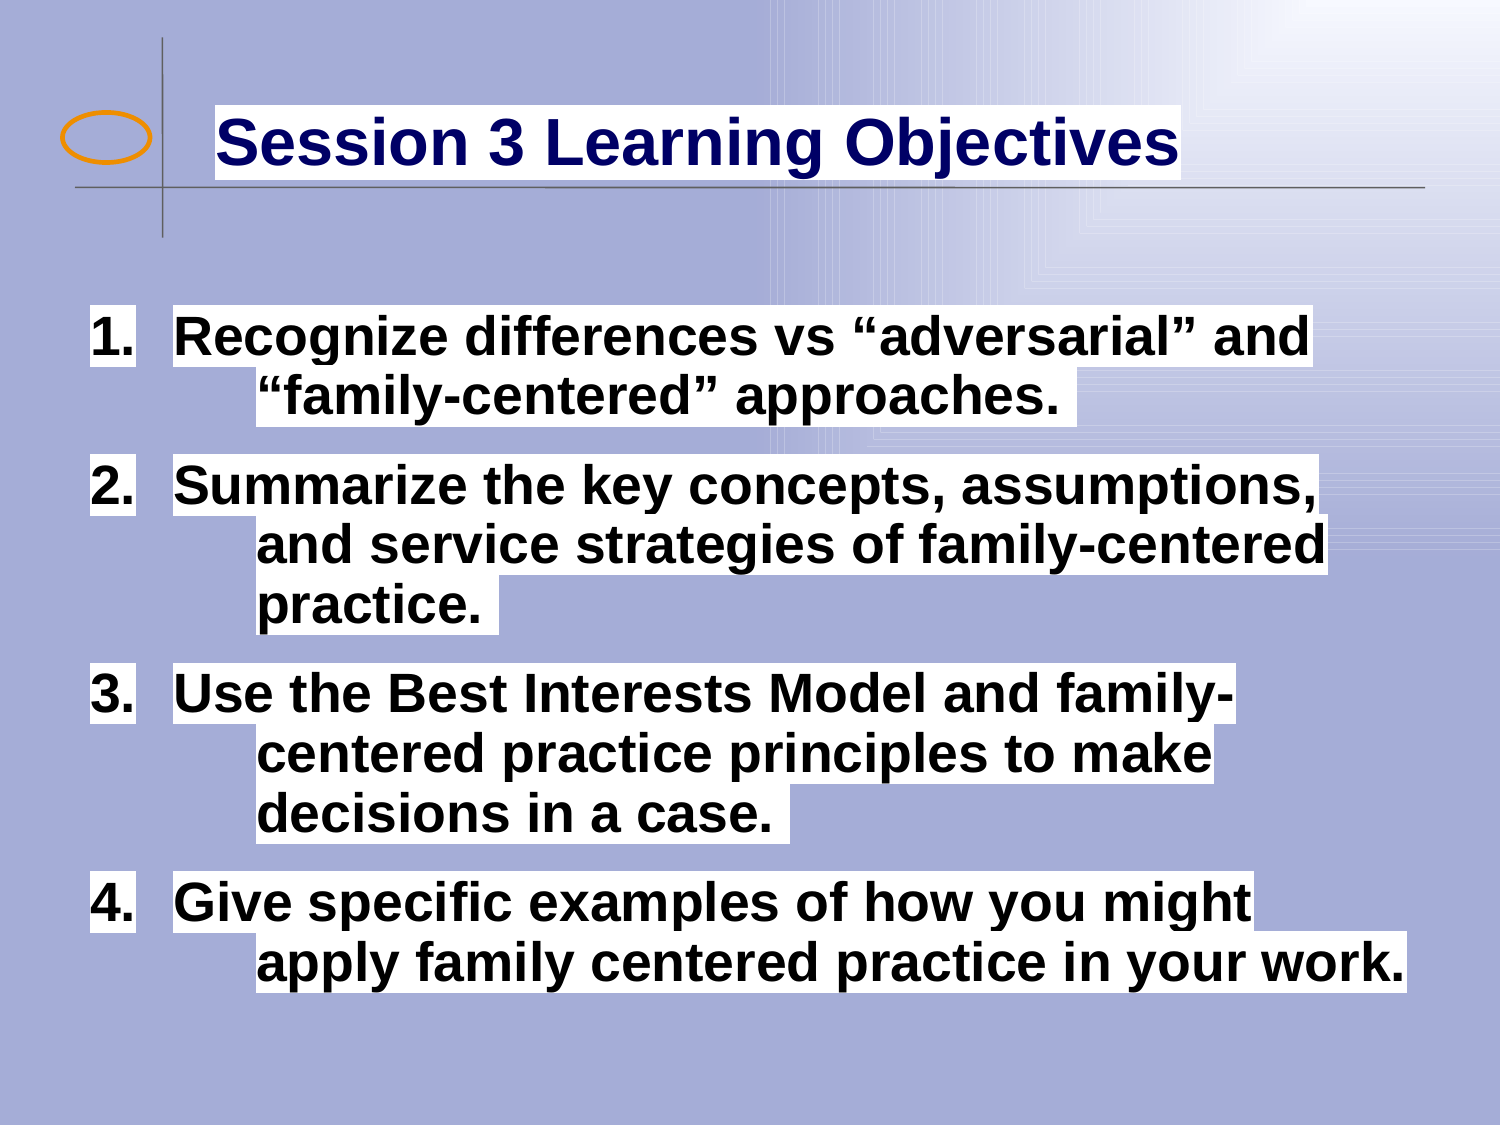

# Session 3 Learning Objectives
Recognize differences vs “adversarial” and “family-centered” approaches.
Summarize the key concepts, assumptions, and service strategies of family-centered practice.
Use the Best Interests Model and family-centered practice principles to make decisions in a case.
Give specific examples of how you might apply family centered practice in your work.